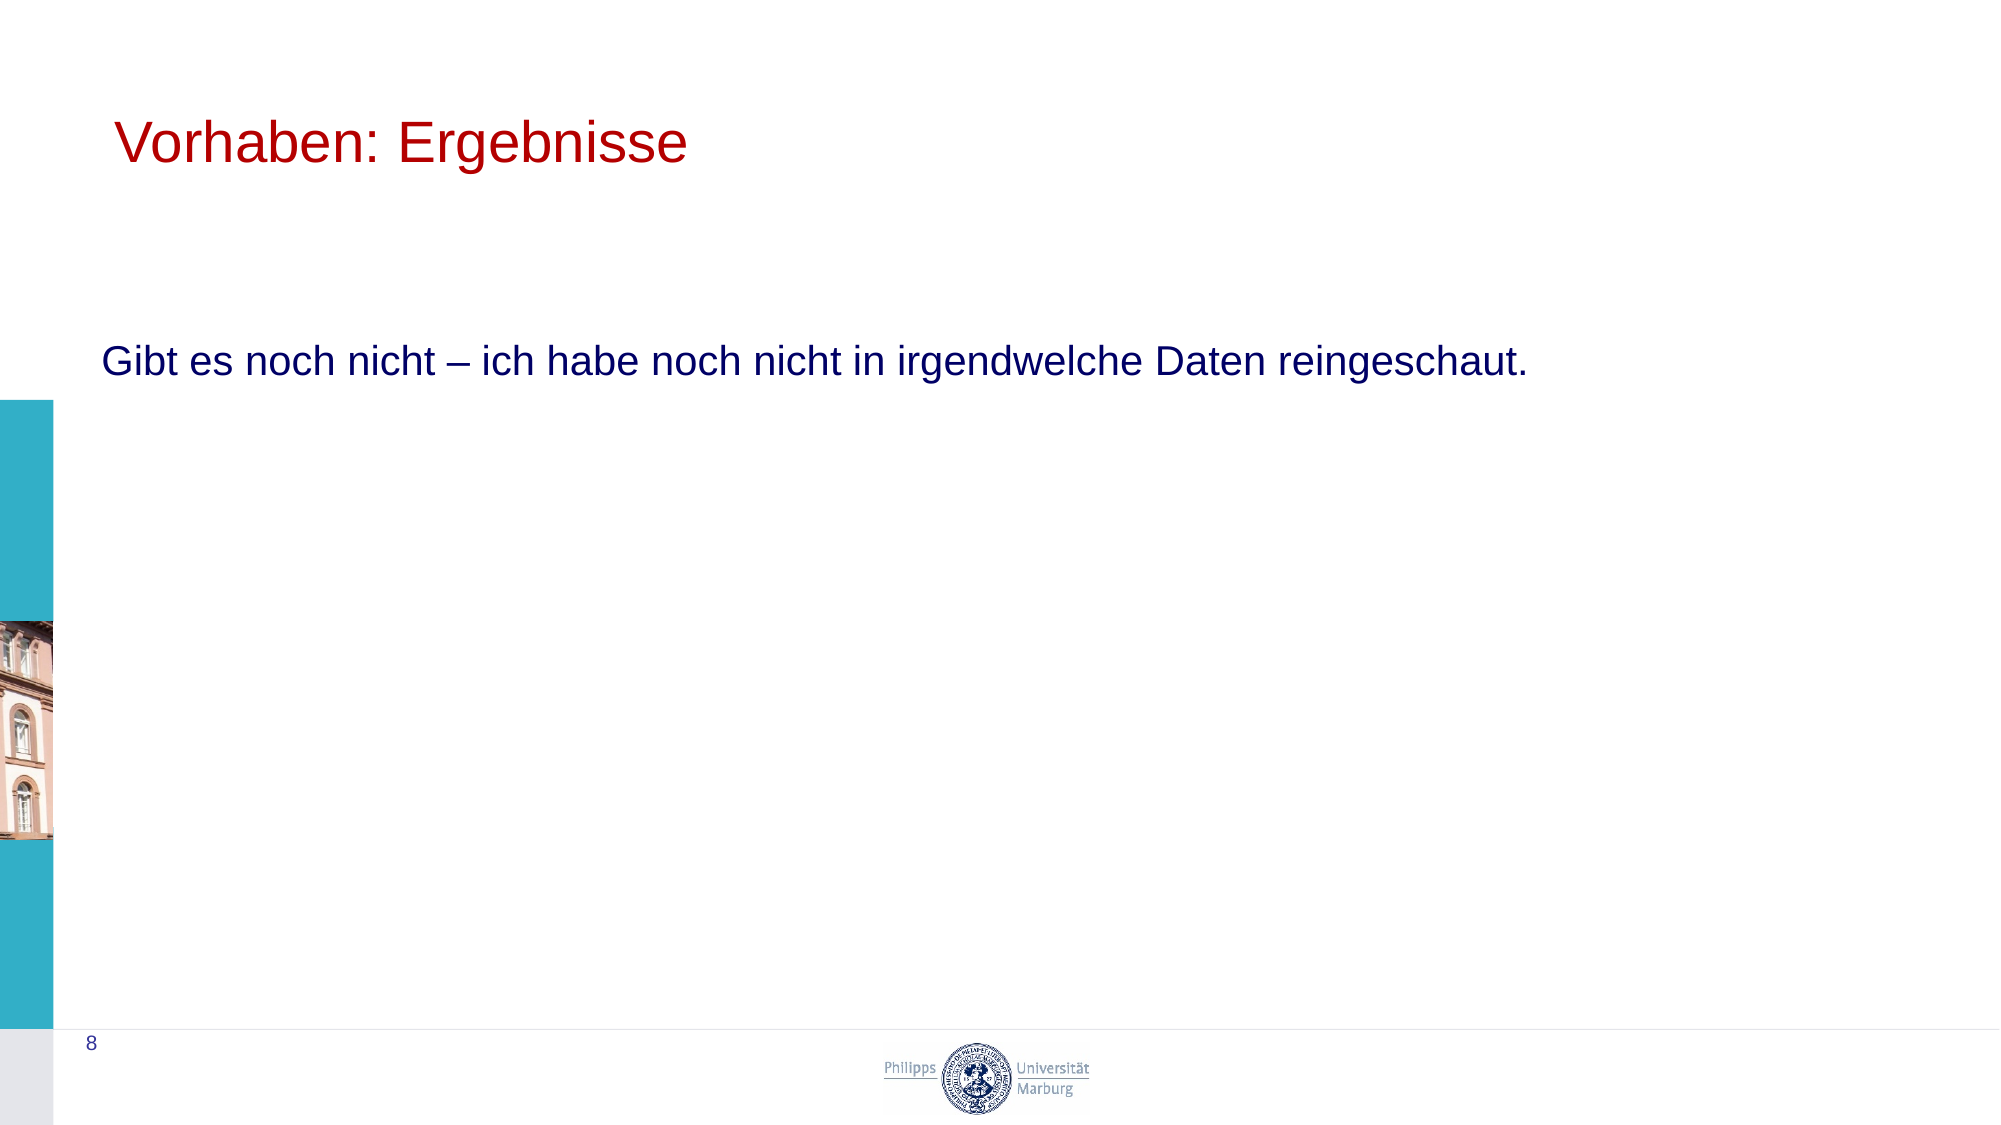

# Vorhaben: Ergebnisse
Gibt es noch nicht – ich habe noch nicht in irgendwelche Daten reingeschaut.